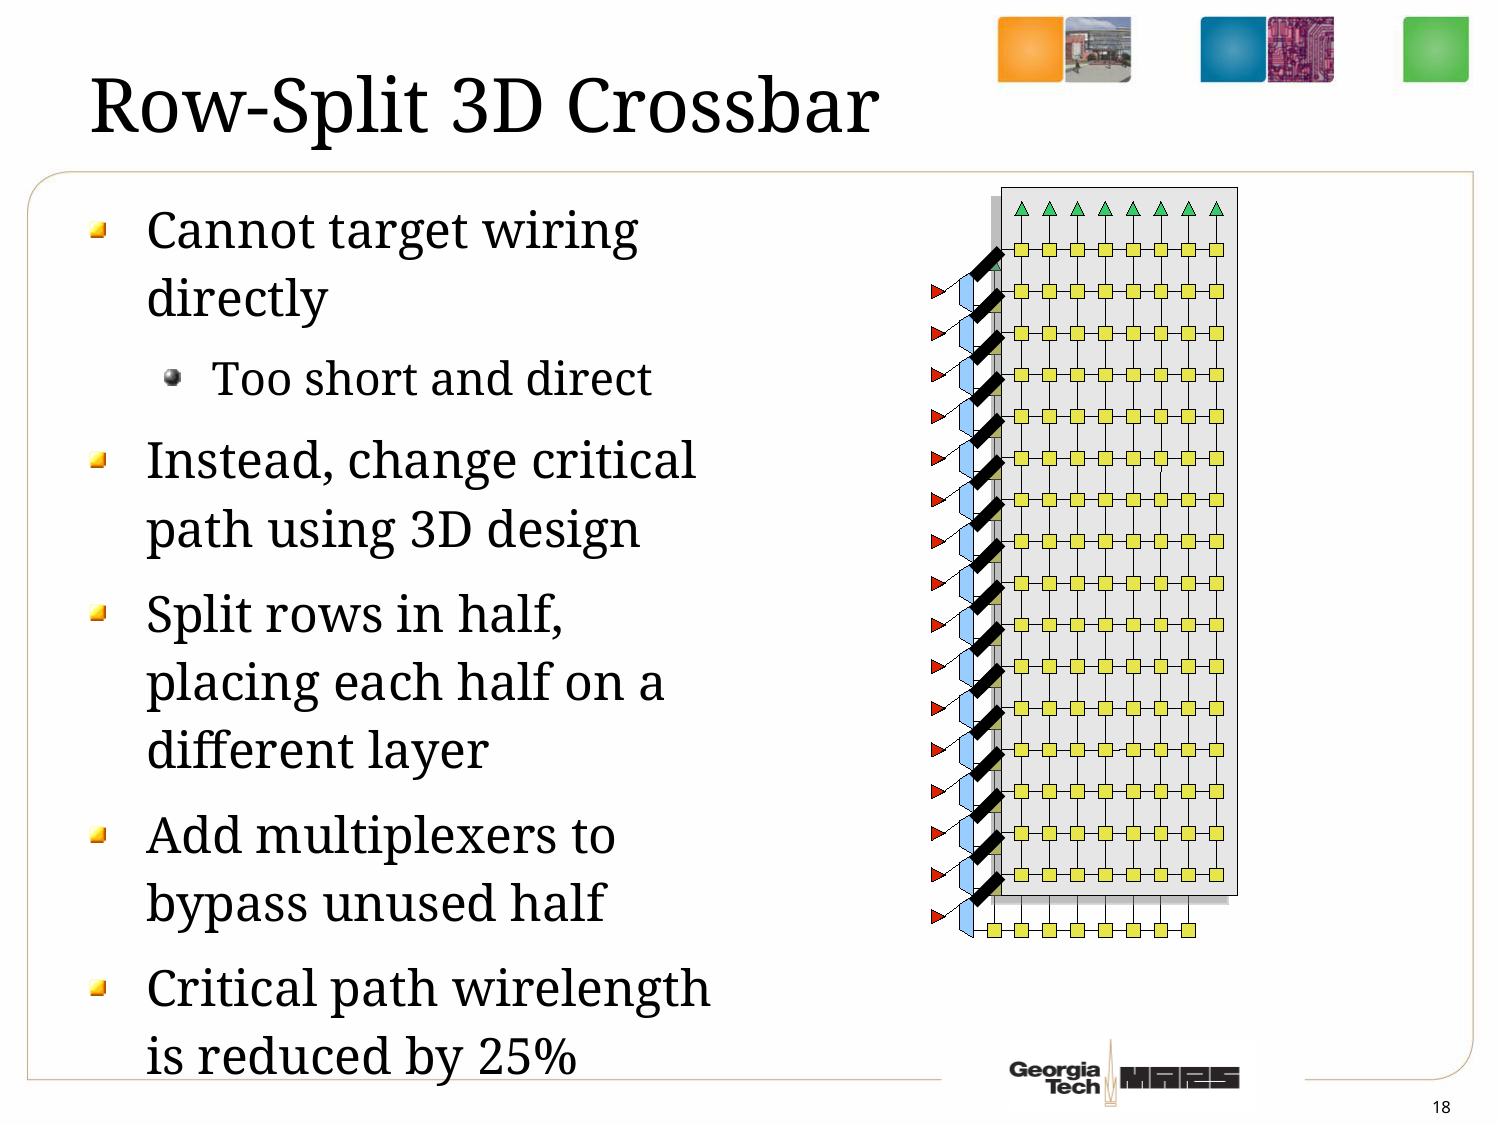

# Row-Split 3D Crossbar
Cannot target wiring directly
Too short and direct
Instead, change critical path using 3D design
Split rows in half, placing each half on a different layer
Add multiplexers to bypass unused half
Critical path wirelength is reduced by 25%
18